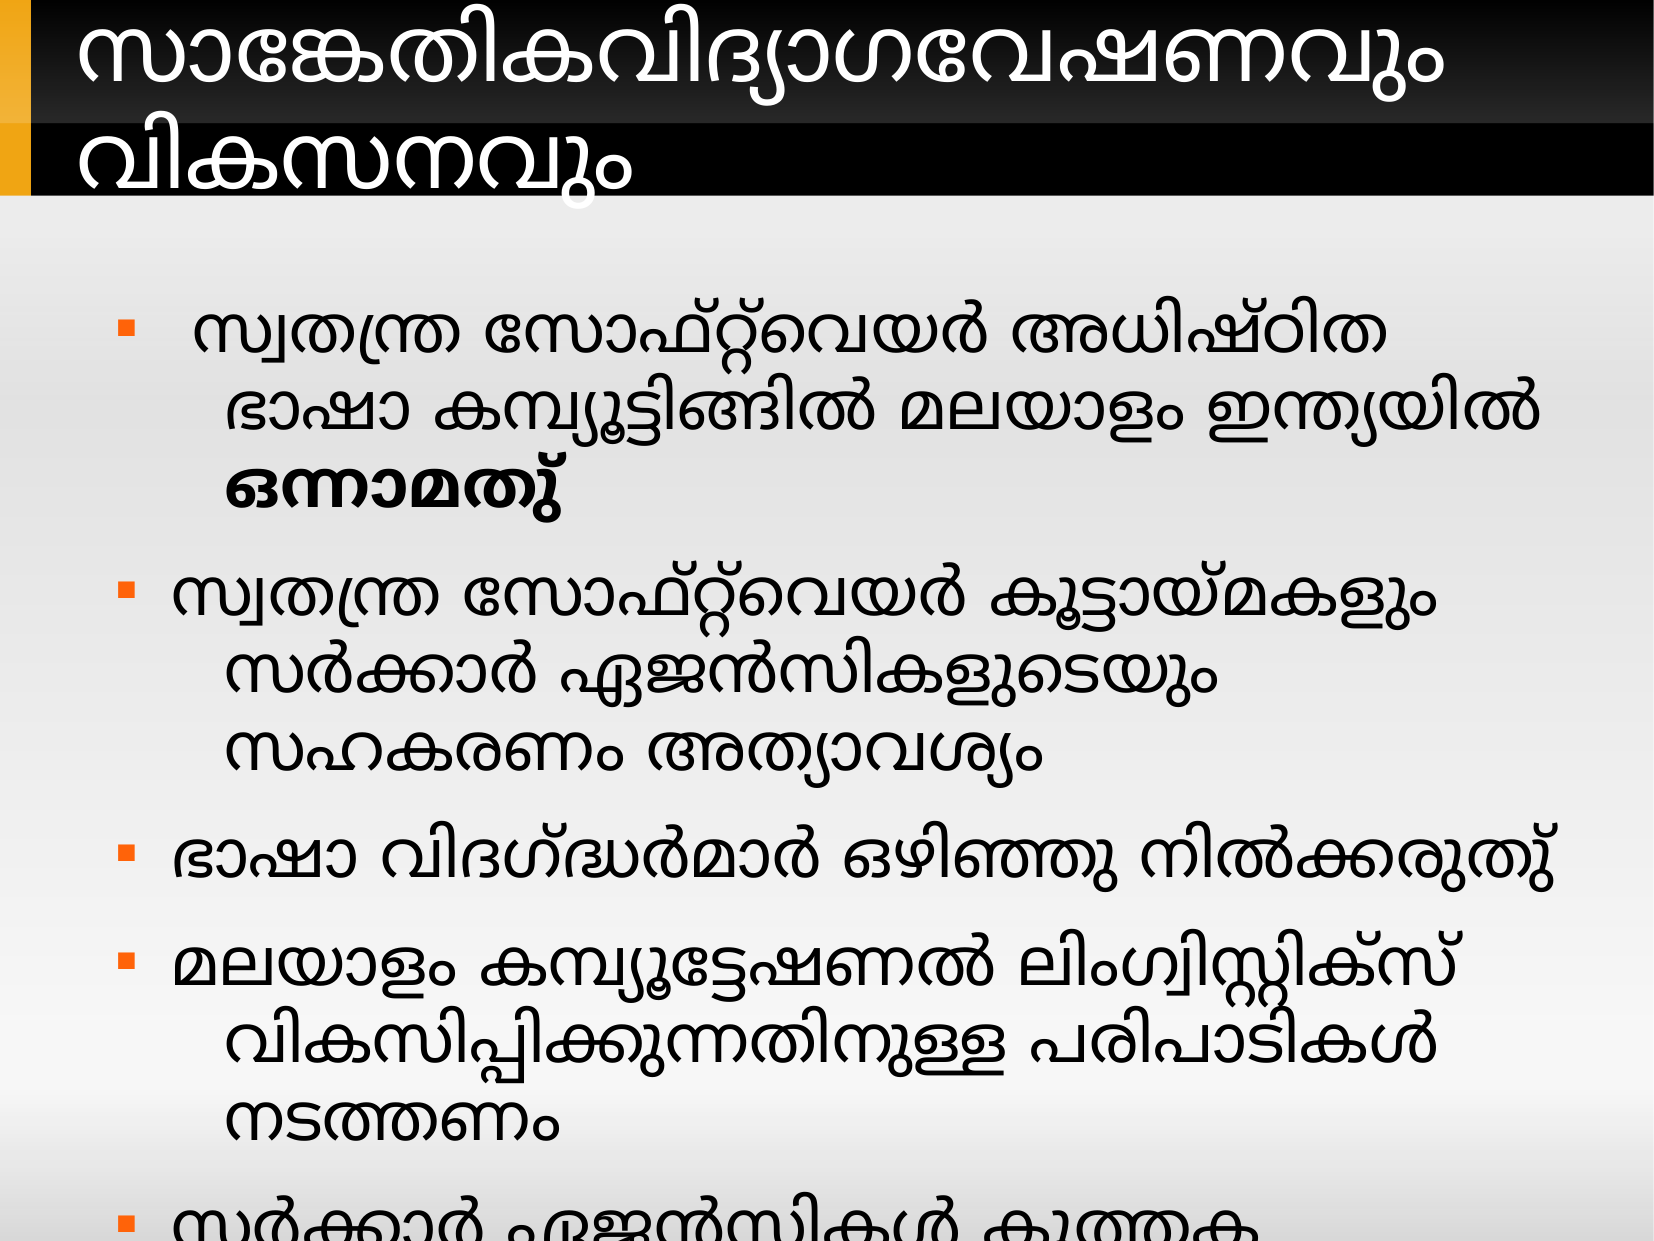

# സാങ്കേതികവിദ്യാഗവേഷണവും വികസനവും
 സ്വതന്ത്ര സോഫ്റ്റ്‌വെയര്‍ അധിഷ്ഠിത ഭാഷാ കമ്പ്യൂട്ടിങ്ങില്‍ മലയാളം ഇന്ത്യയില്‍ ഒന്നാമതു്
സ്വതന്ത്ര സോഫ്റ്റ്‌വെയര്‍ കൂട്ടായ്മകളും സര്‍ക്കാര്‍ ഏജന്‍സികളുടെയും സഹകരണം അത്യാവശ്യം
ഭാഷാ വിദഗ്ദ്ധര്‍മാര്‍ ഒഴിഞ്ഞു നില്‍ക്കരുതു്
മലയാളം കമ്പ്യൂട്ടേഷണല്‍ ലിംഗ്വിസ്റ്റിക്സ് വികസിപ്പിക്കുന്നതിനുള്ള പരിപാടികള്‍ നടത്തണം
സര്‍ക്കാര്‍ ഏജന്‍സികള്‍ കുത്തക സോഫ്റ്റ്‌വെയര്‍ വികസിപ്പിക്കുന്നതു് നിര്‍ത്തണം.